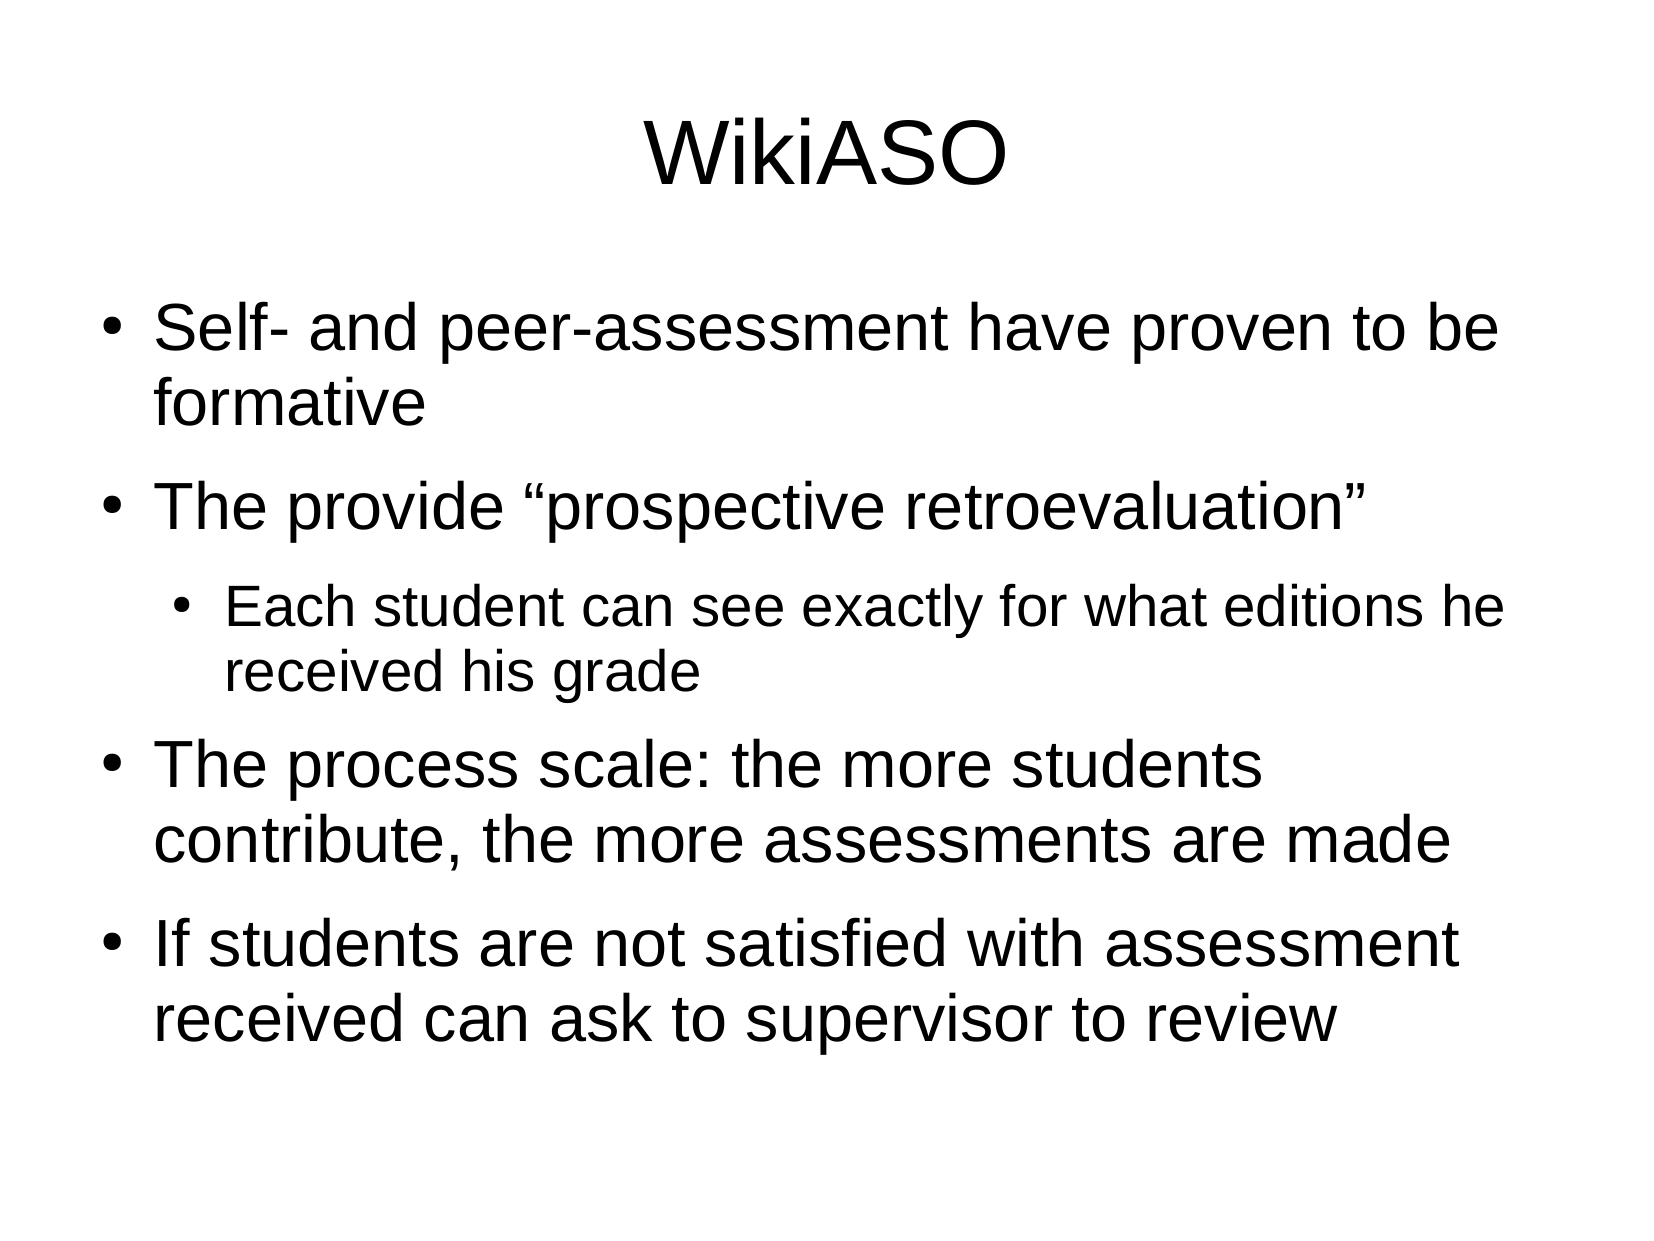

# WikiASO
Self- and peer-assessment have proven to be formative
The provide “prospective retroevaluation”
Each student can see exactly for what editions he received his grade
The process scale: the more students contribute, the more assessments are made
If students are not satisfied with assessment received can ask to supervisor to review